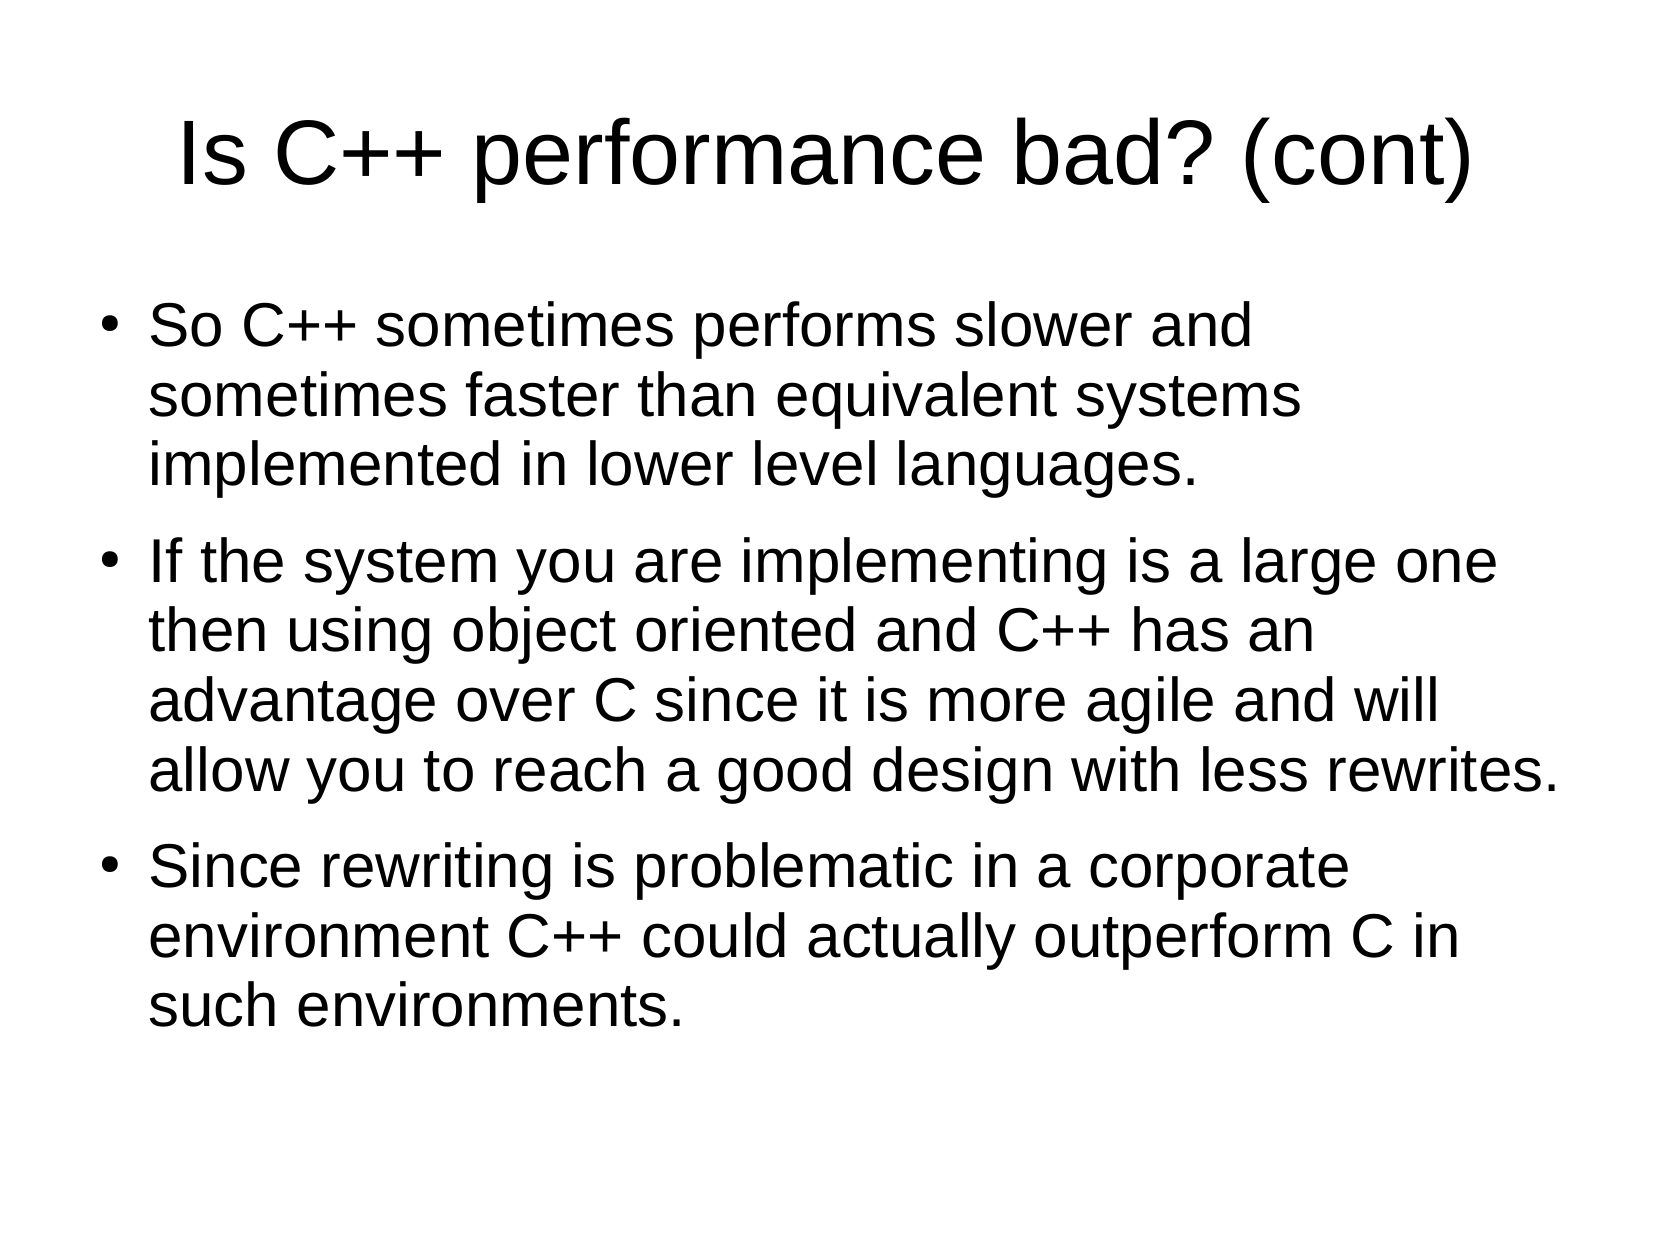

# Is C++ performance bad? (cont)
So C++ sometimes performs slower and sometimes faster than equivalent systems implemented in lower level languages.
If the system you are implementing is a large one then using object oriented and C++ has an advantage over C since it is more agile and will allow you to reach a good design with less rewrites.
Since rewriting is problematic in a corporate environment C++ could actually outperform C in such environments.